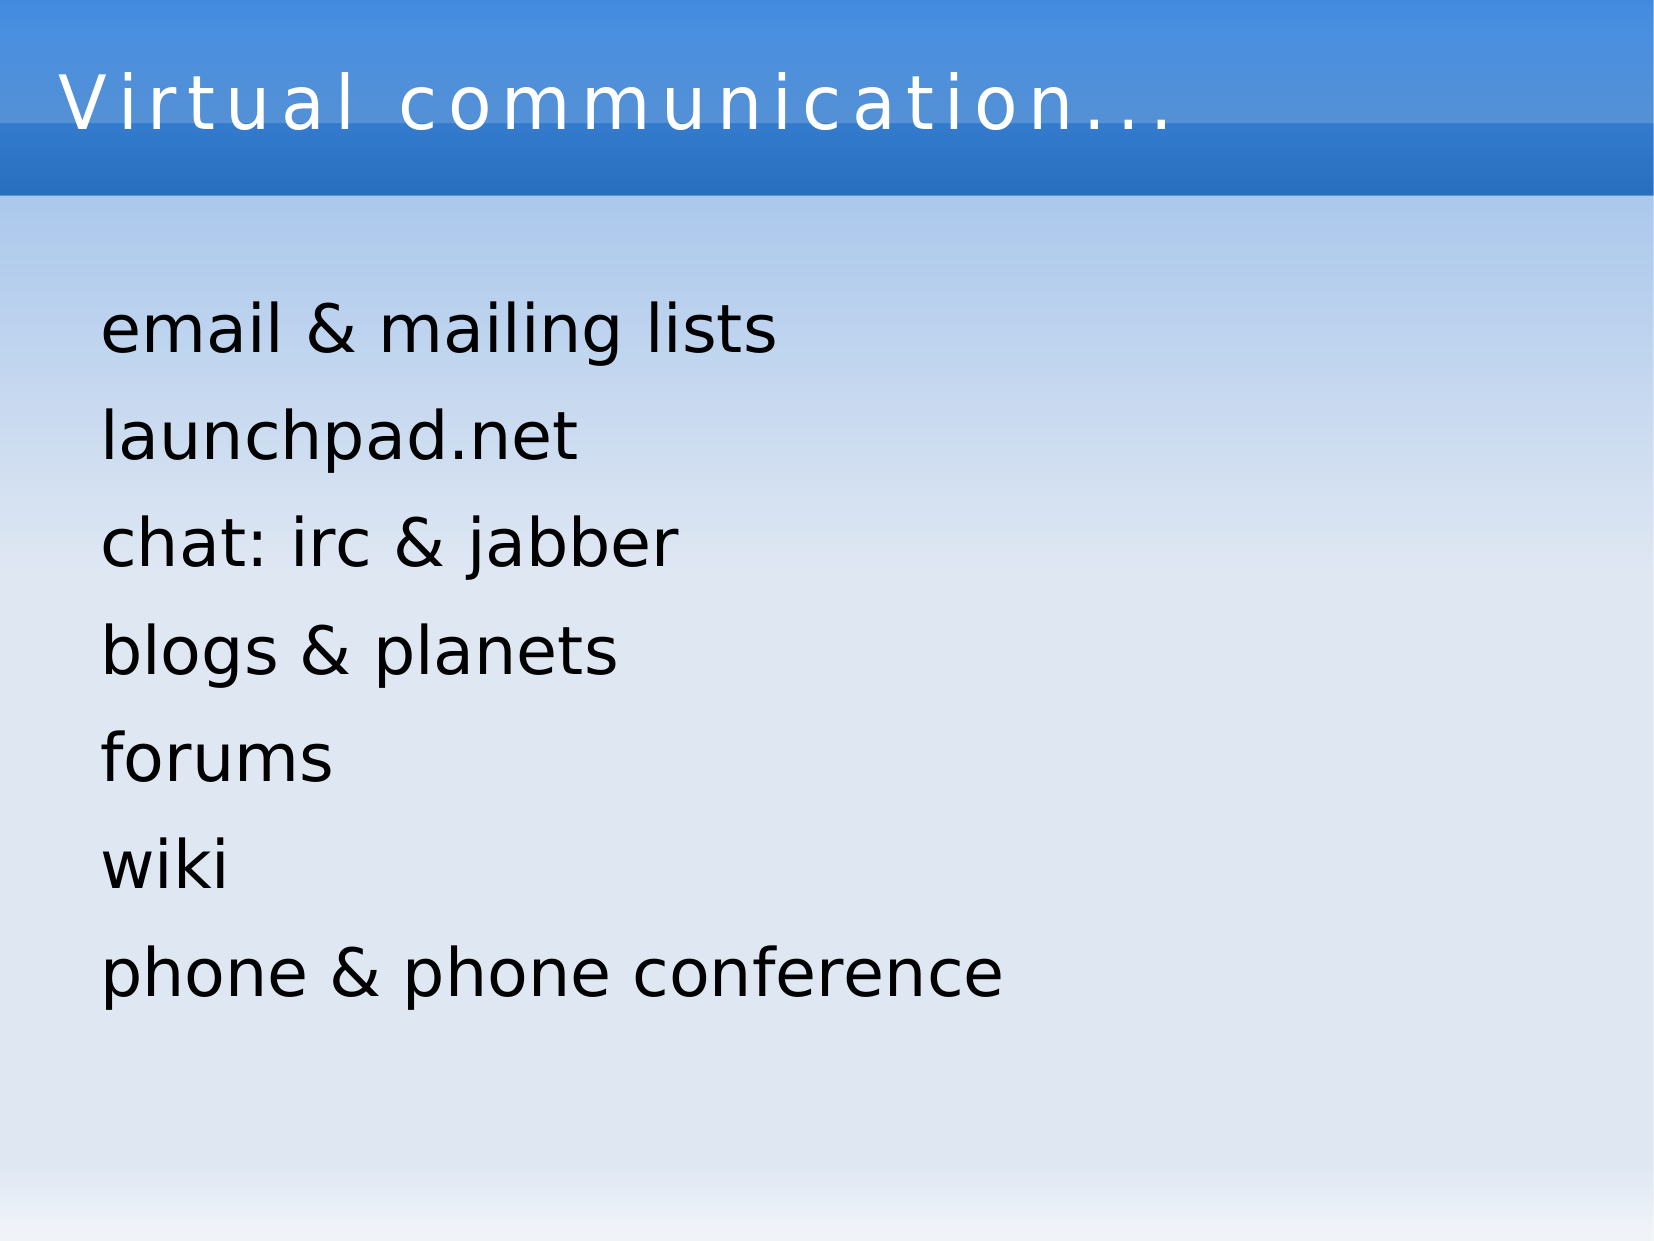

# Virtual communication...
email & mailing lists
launchpad.net
chat: irc & jabber
blogs & planets
forums
wiki
phone & phone conference